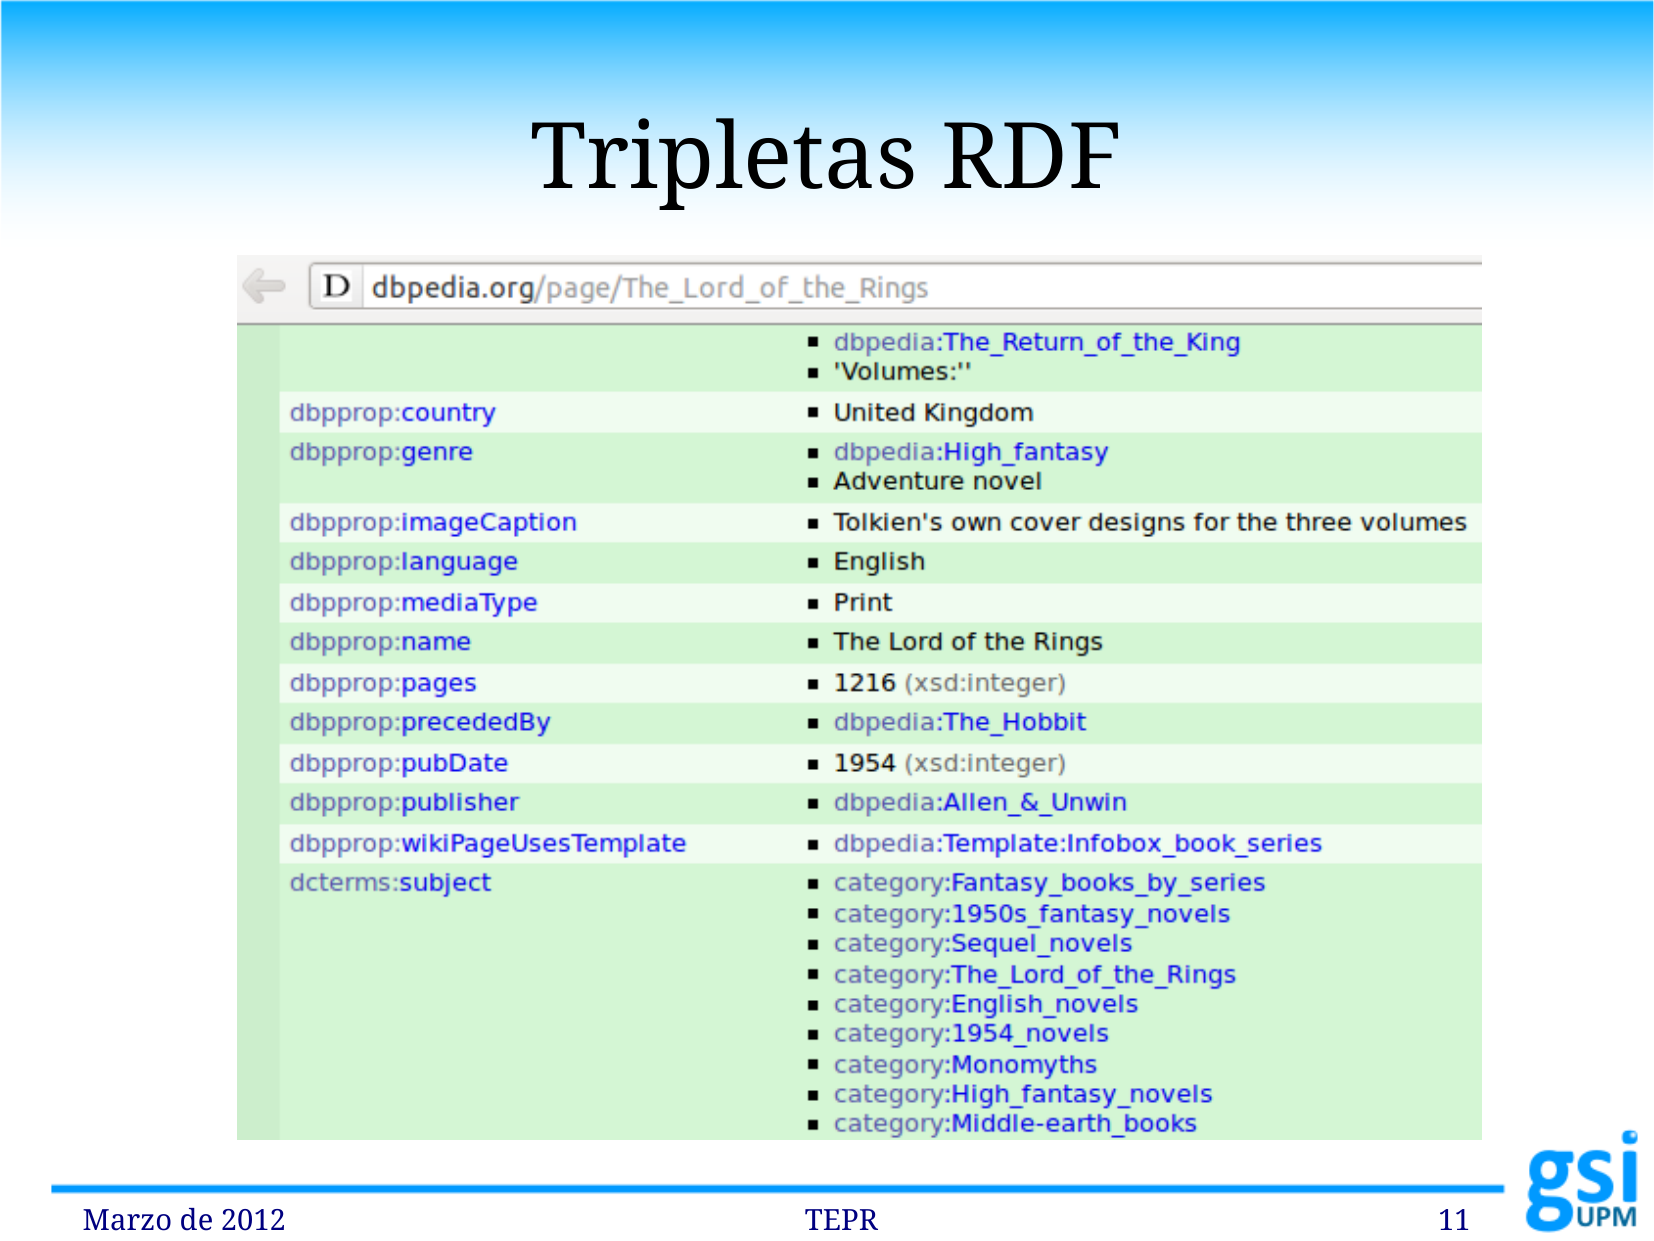

# Tripletas RDF
Marzo de 2012
TEPR
11